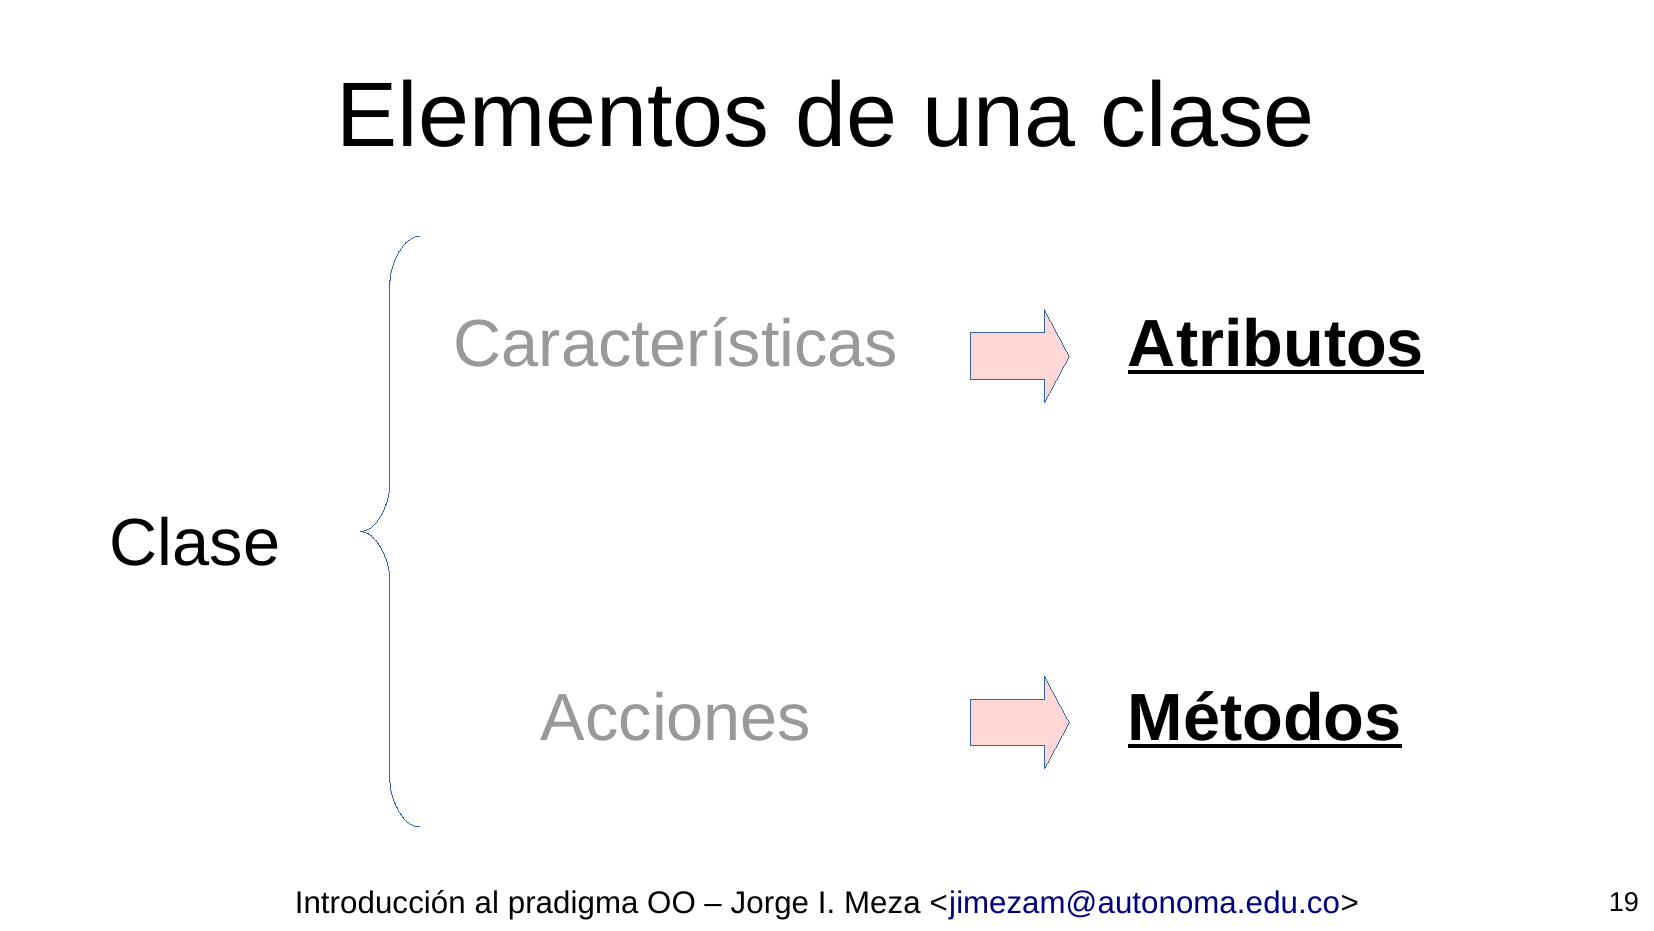

# Elementos de una clase
Características
Acciones
Atributos
Métodos
Clase